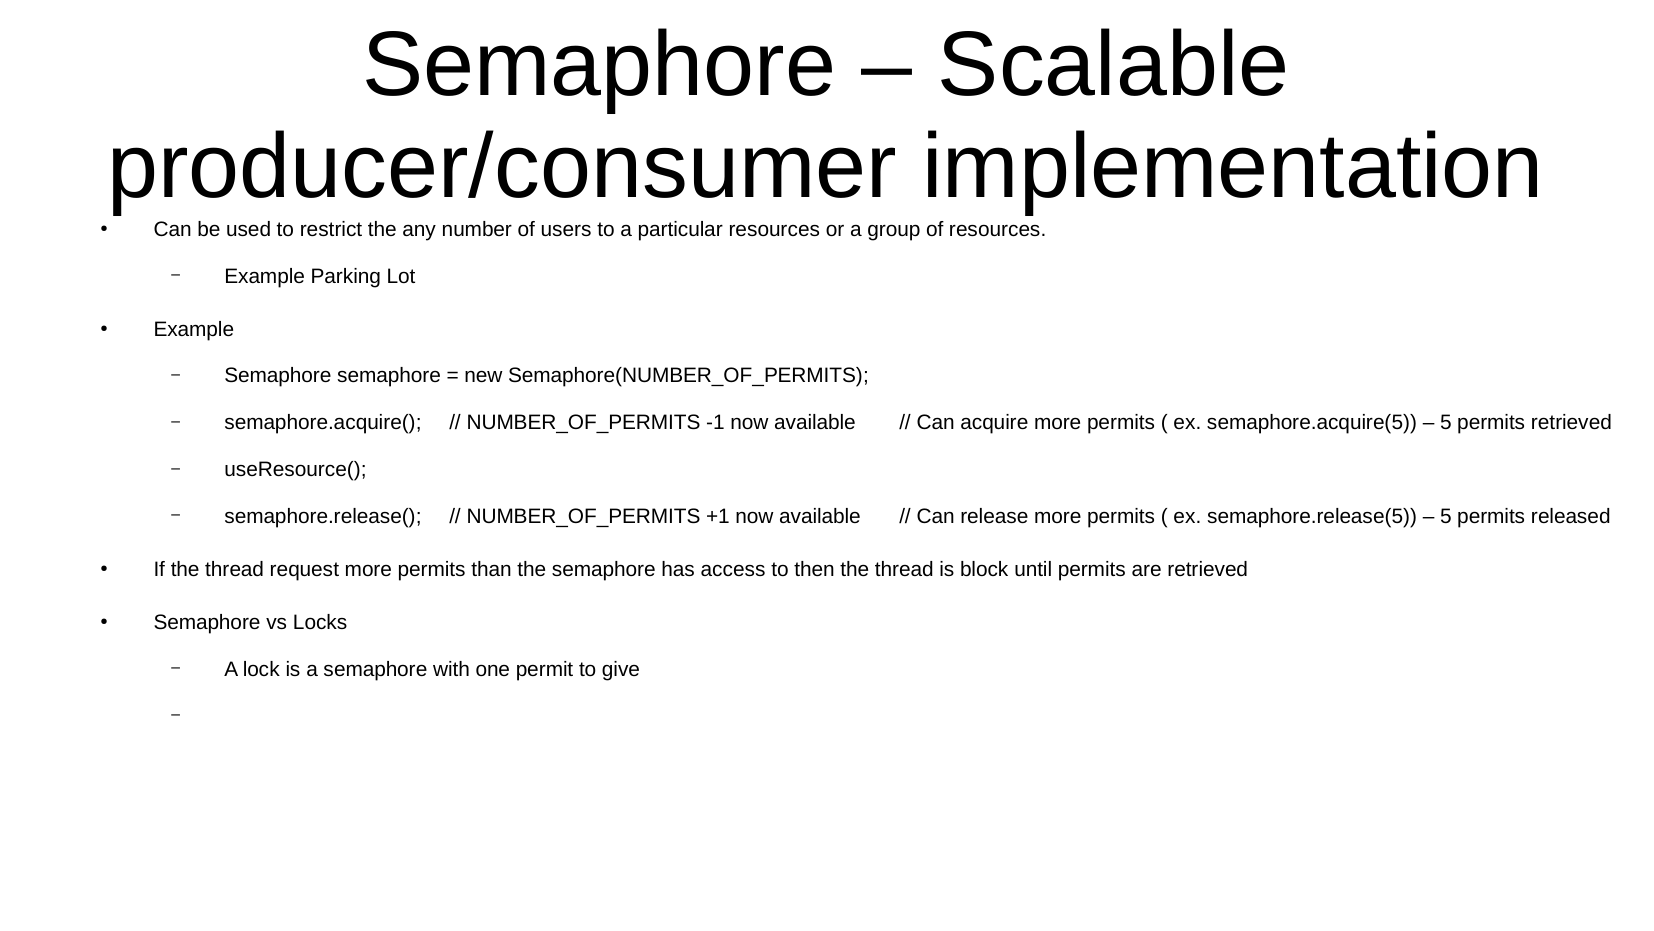

# Semaphore – Scalable producer/consumer implementation
Can be used to restrict the any number of users to a particular resources or a group of resources.
Example Parking Lot
Example
Semaphore semaphore = new Semaphore(NUMBER_OF_PERMITS);
semaphore.acquire(); 	// NUMBER_OF_PERMITS -1 now available	// Can acquire more permits ( ex. semaphore.acquire(5)) – 5 permits retrieved
useResource();
semaphore.release();	// NUMBER_OF_PERMITS +1 now available	// Can release more permits ( ex. semaphore.release(5)) – 5 permits released
If the thread request more permits than the semaphore has access to then the thread is block until permits are retrieved
Semaphore vs Locks
A lock is a semaphore with one permit to give